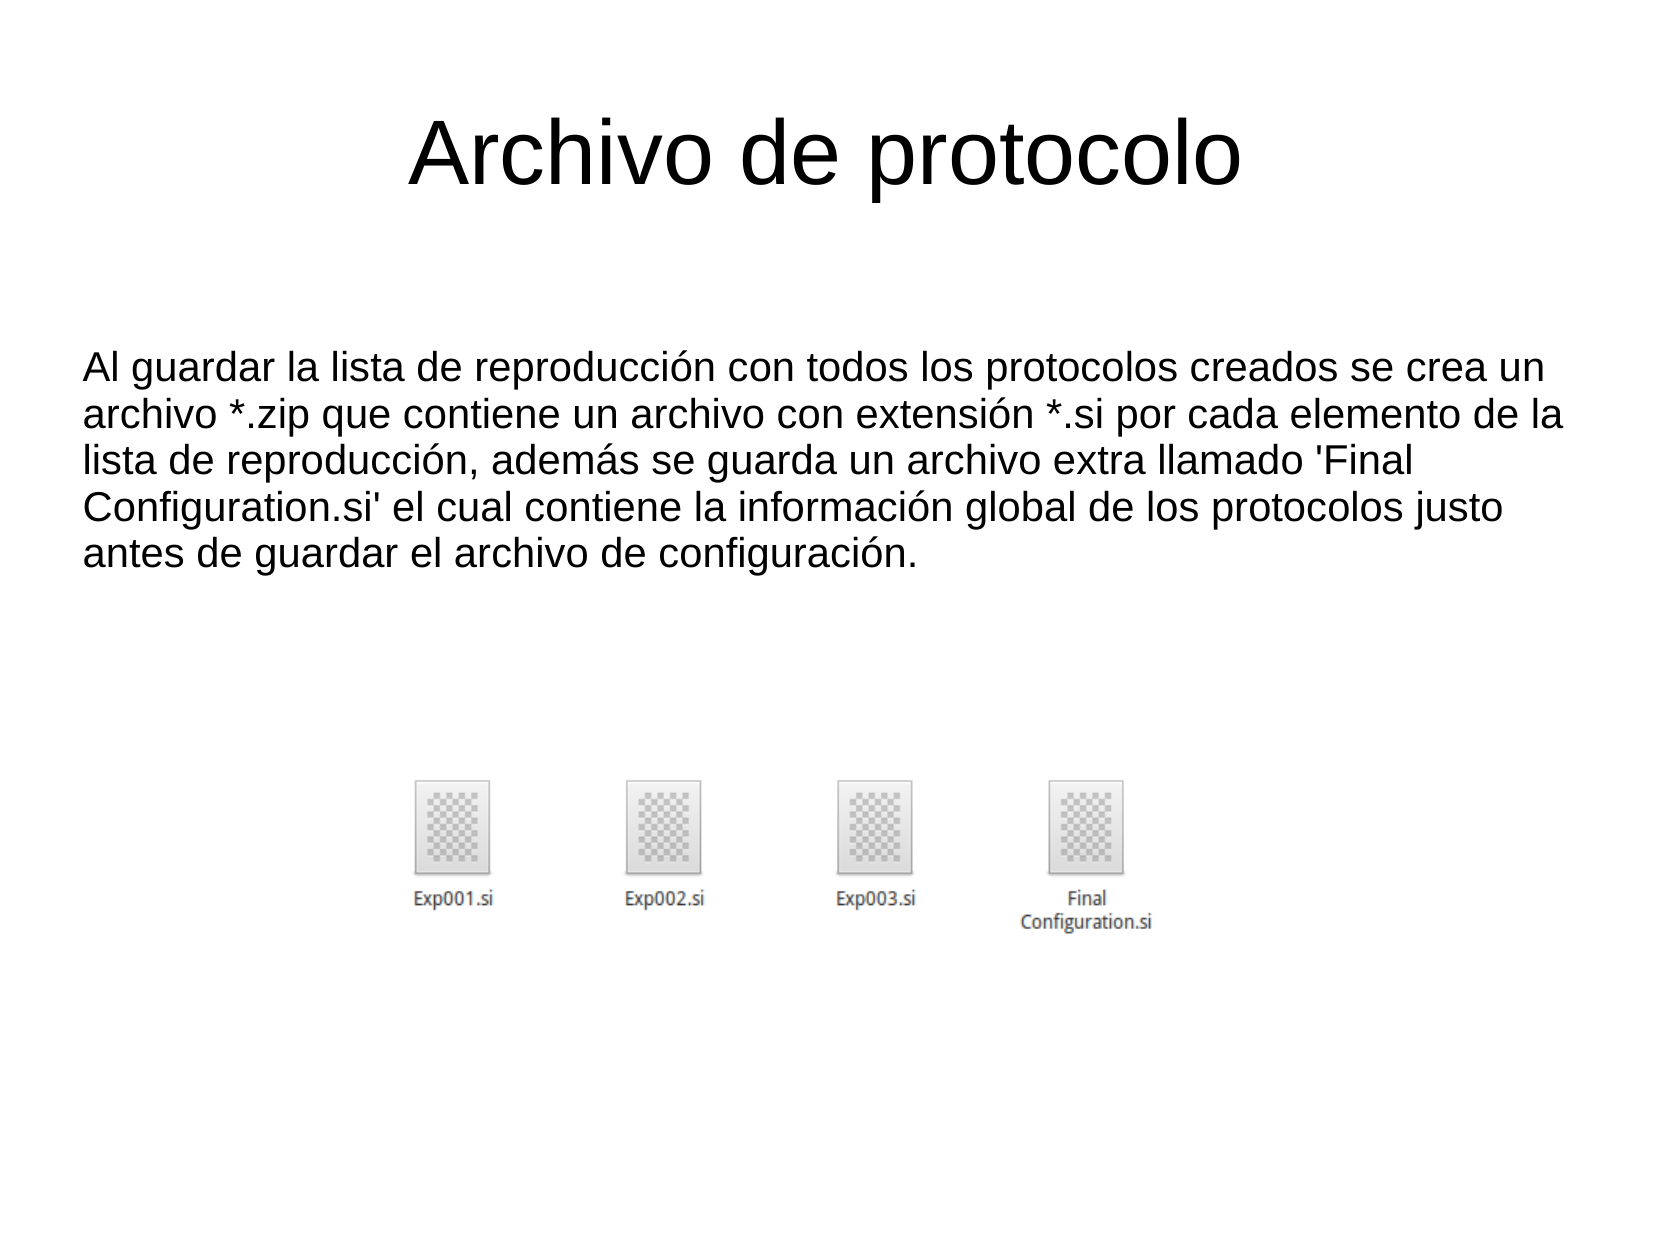

# Archivo de protocolo
Al guardar la lista de reproducción con todos los protocolos creados se crea un archivo *.zip que contiene un archivo con extensión *.si por cada elemento de la lista de reproducción, además se guarda un archivo extra llamado 'Final Configuration.si' el cual contiene la información global de los protocolos justo antes de guardar el archivo de configuración.